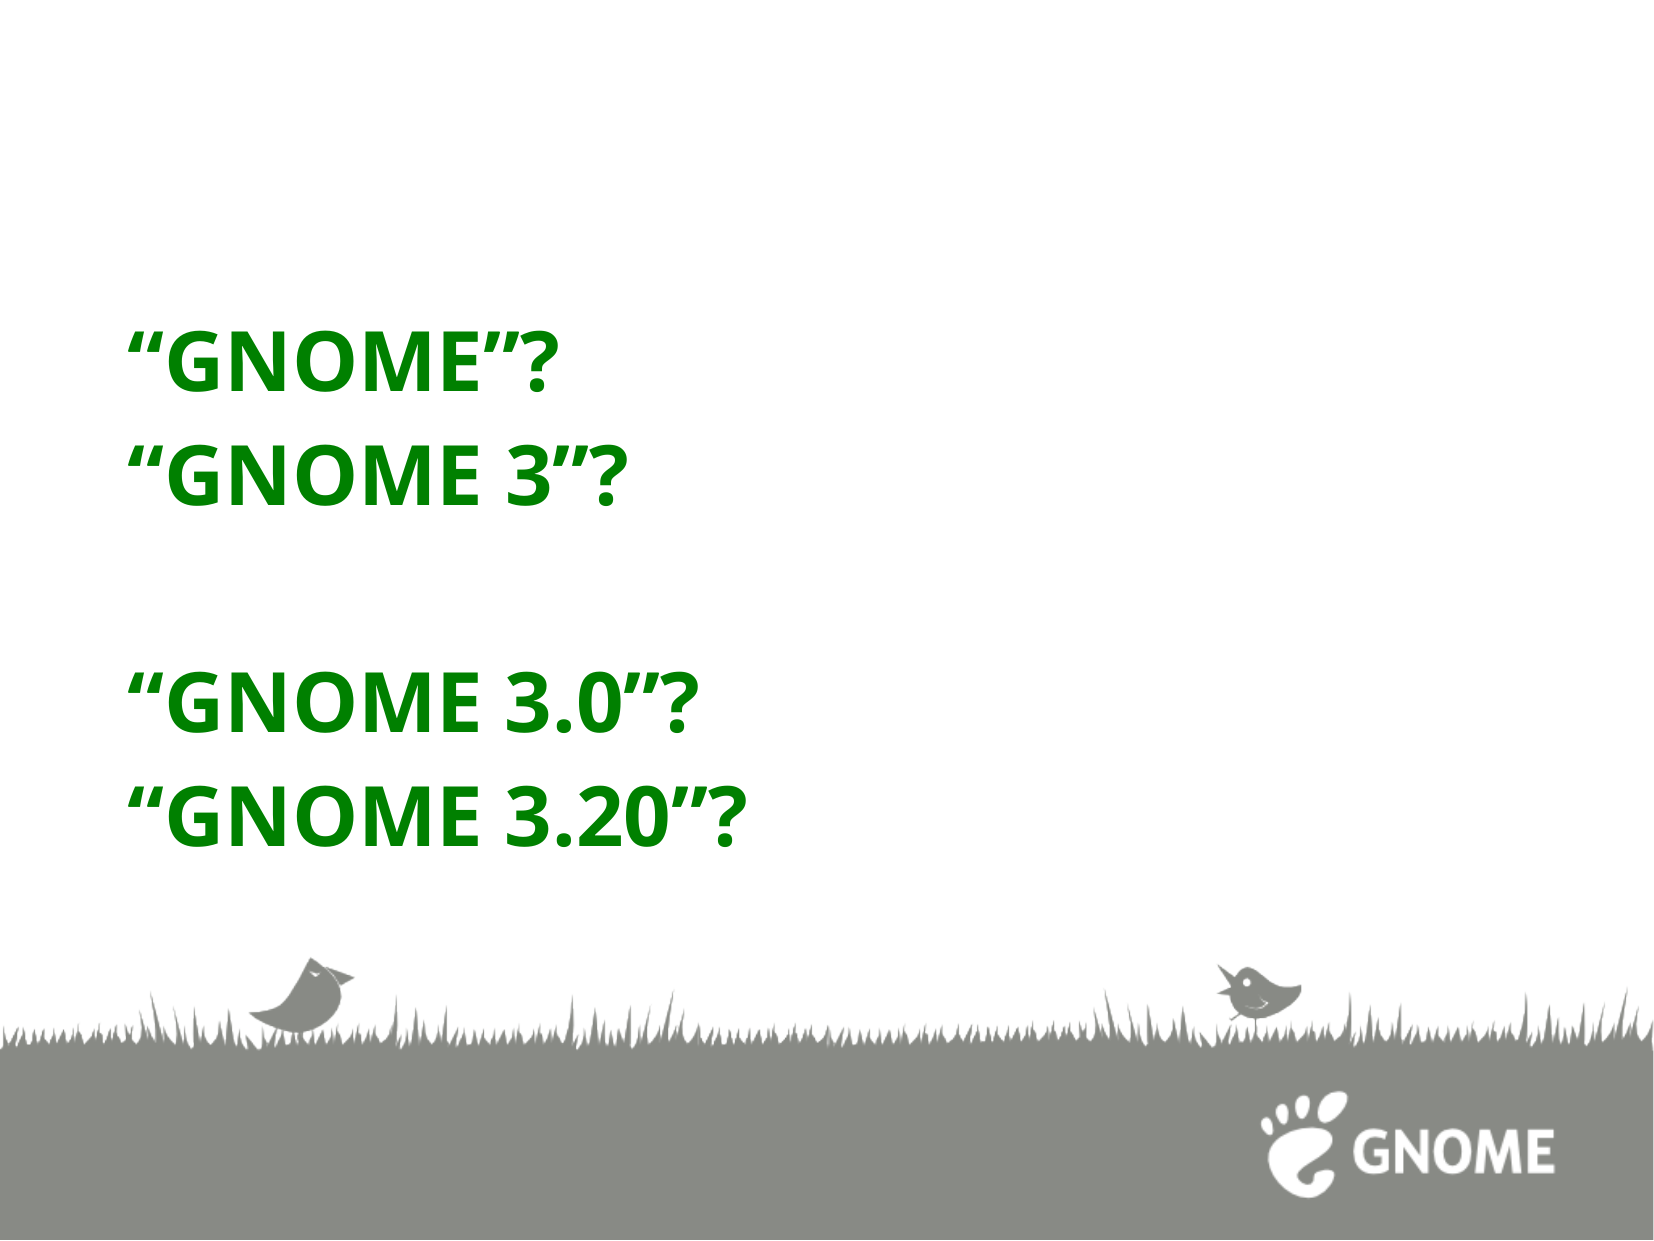

“GNOME”?
“GNOME 3”?
“GNOME 3.0”?
“GNOME 3.20”?